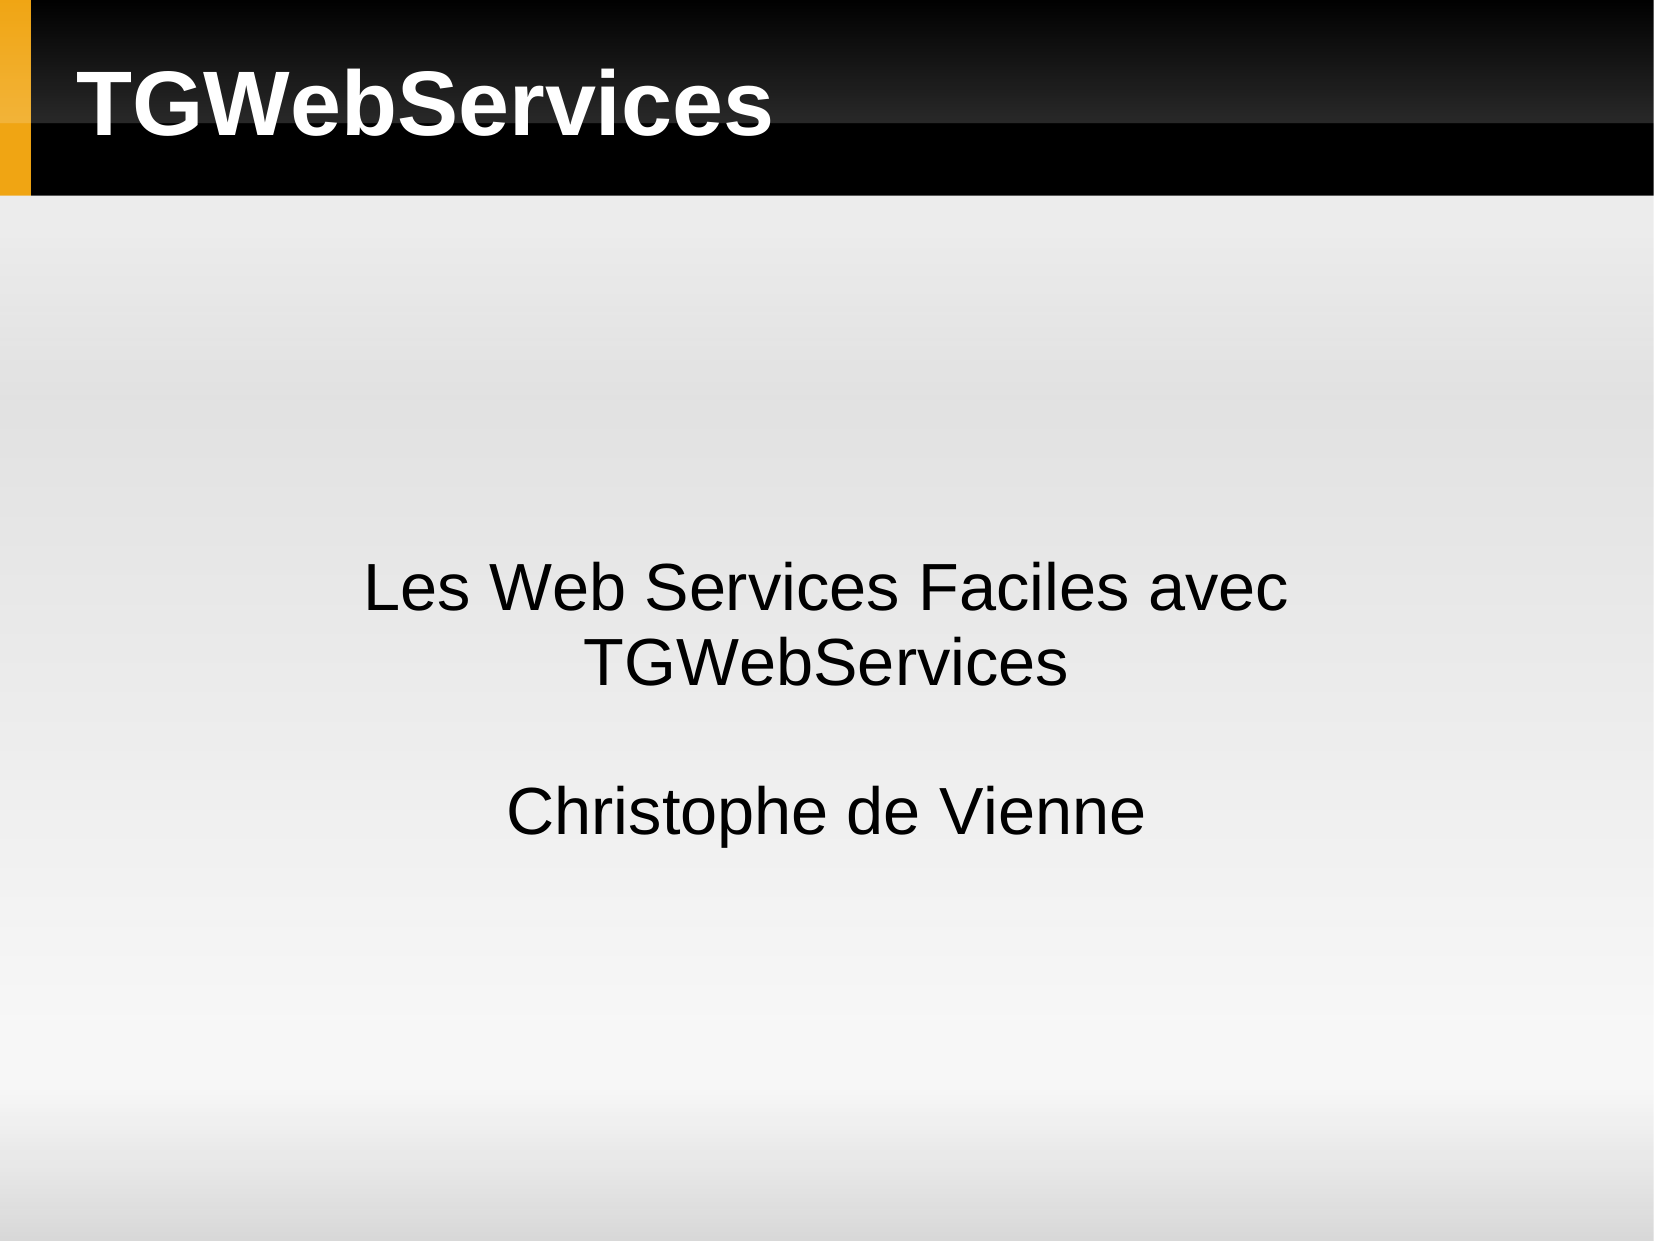

# TGWebServices
Les Web Services Faciles avec
TGWebServices
Christophe de Vienne